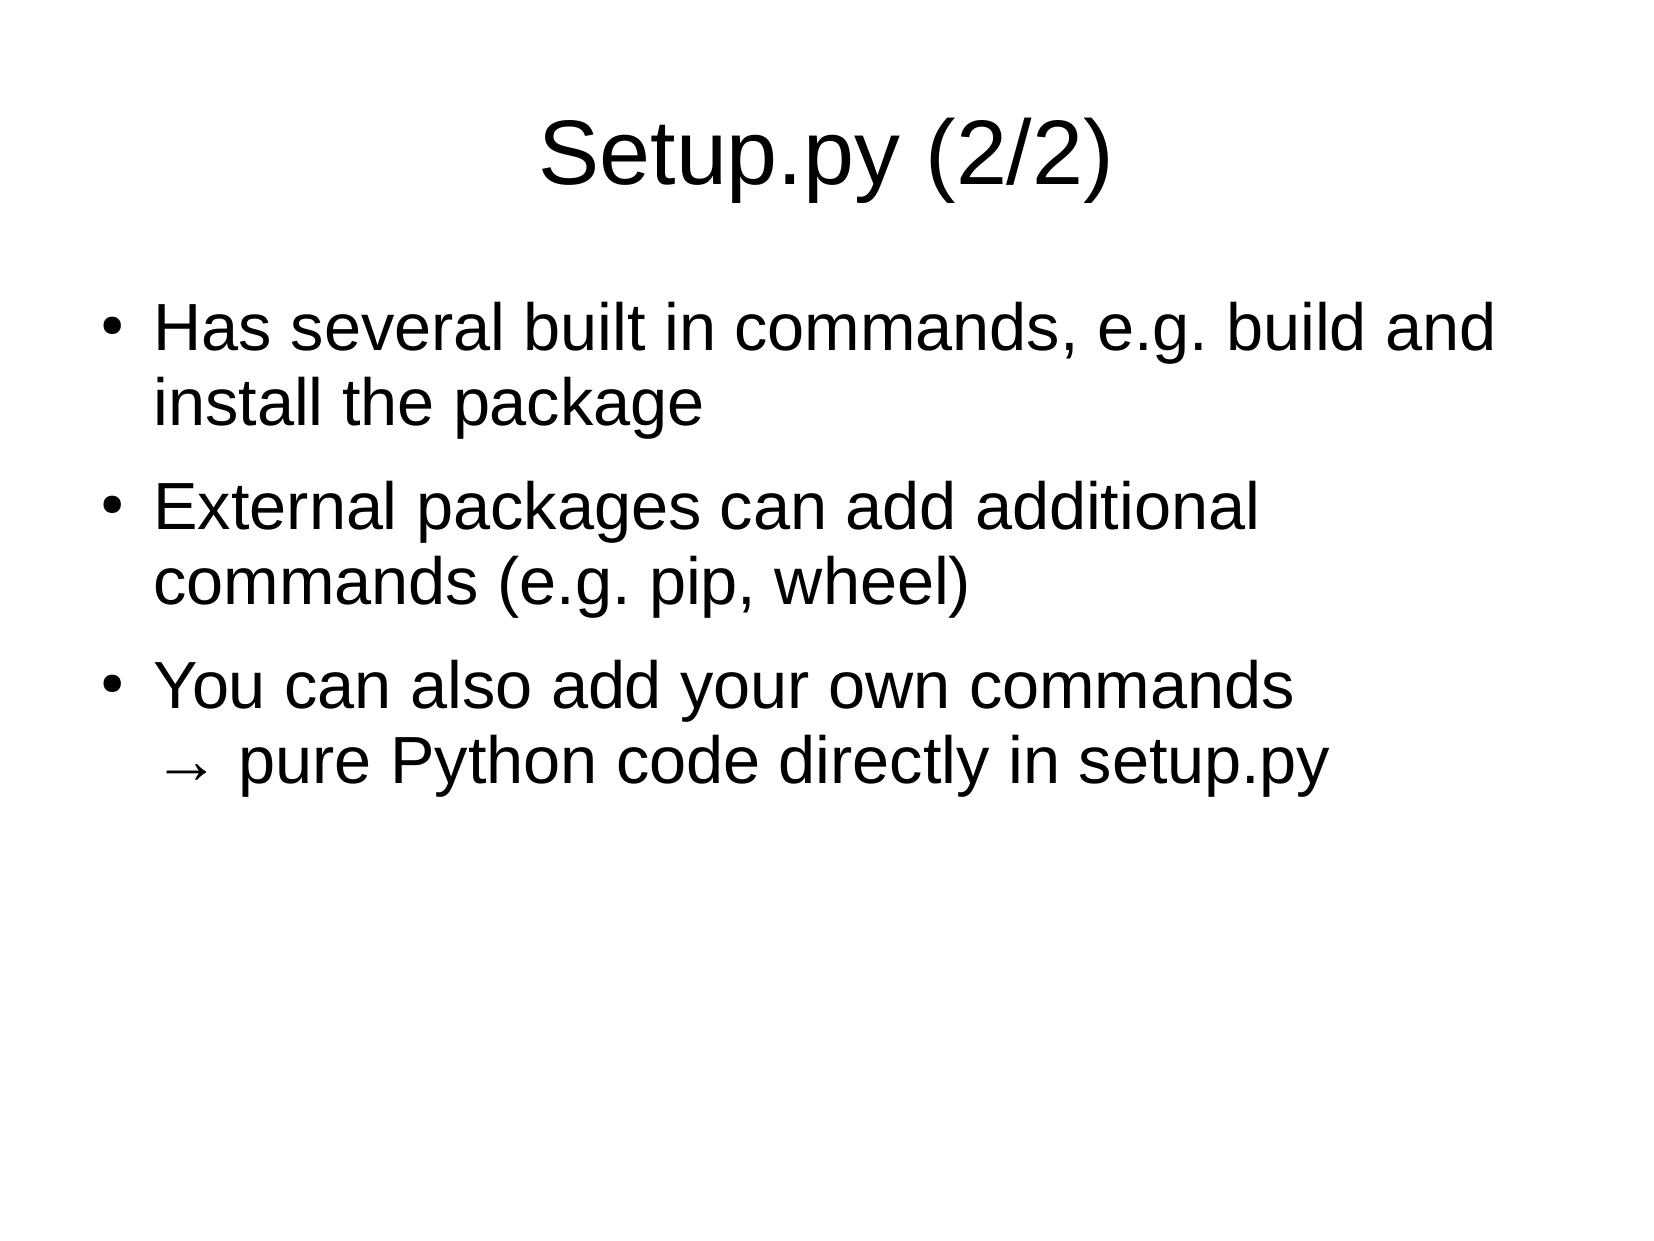

# Setup.py (2/2)
Has several built in commands, e.g. build and install the package
External packages can add additional commands (e.g. pip, wheel)
You can also add your own commands
→ pure Python code directly in setup.py